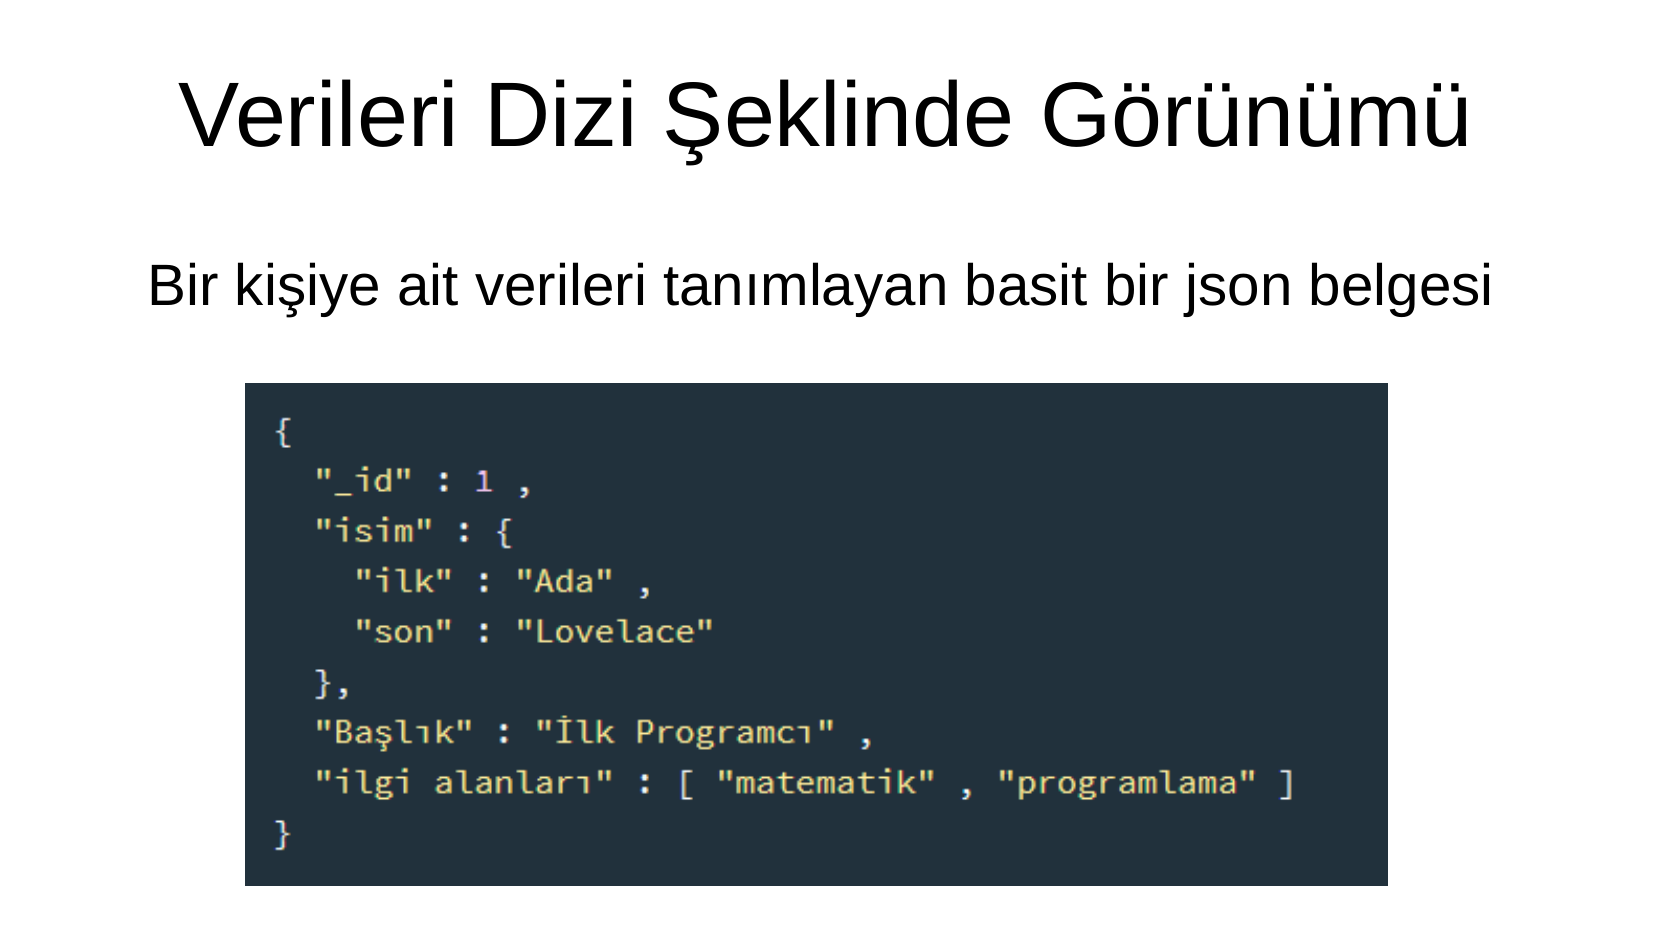

# Verileri Dizi Şeklinde Görünümü
Bir kişiye ait verileri tanımlayan basit bir json belgesi